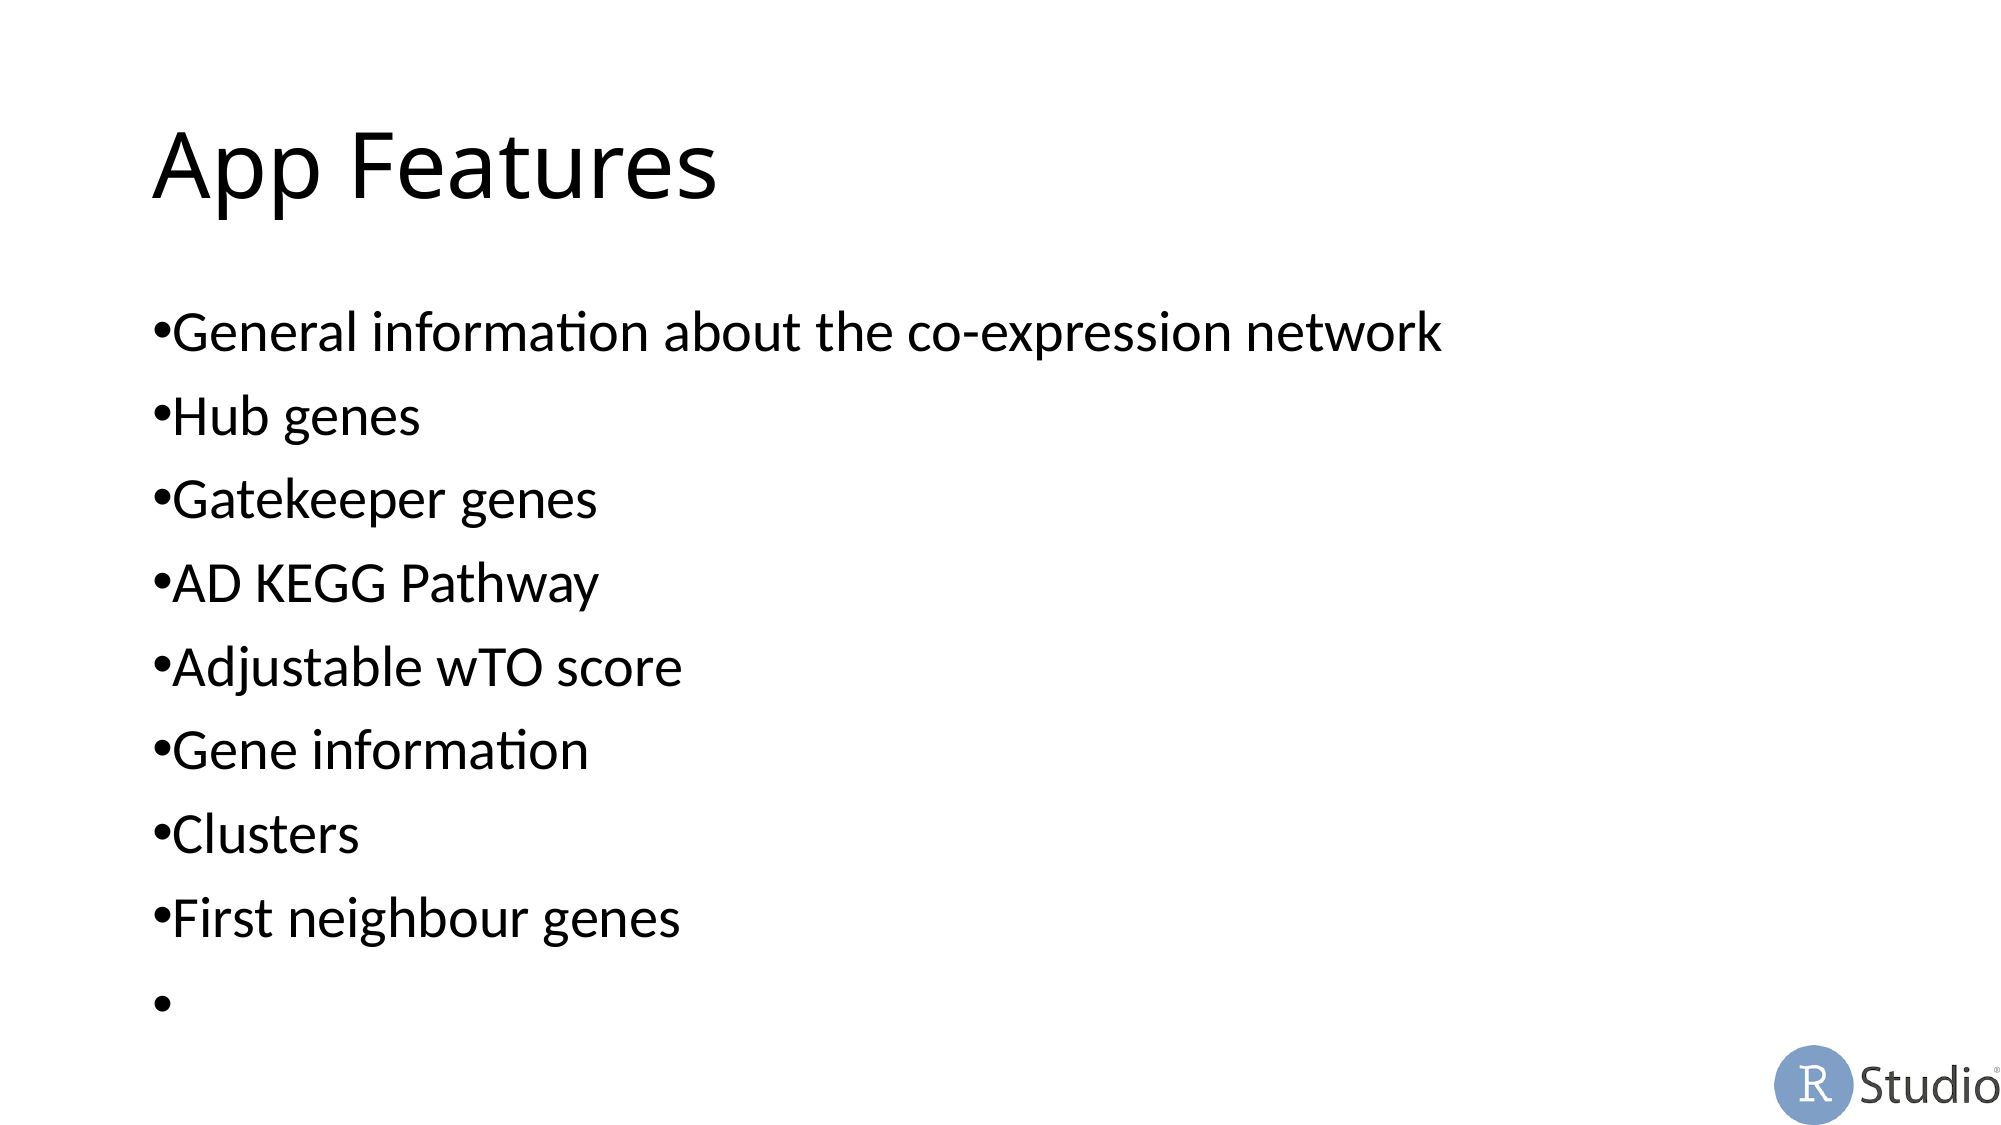

# App Features
General information about the co-expression network
Hub genes
Gatekeeper genes
AD KEGG Pathway
Adjustable wTO score
Gene information
Clusters
First neighbour genes